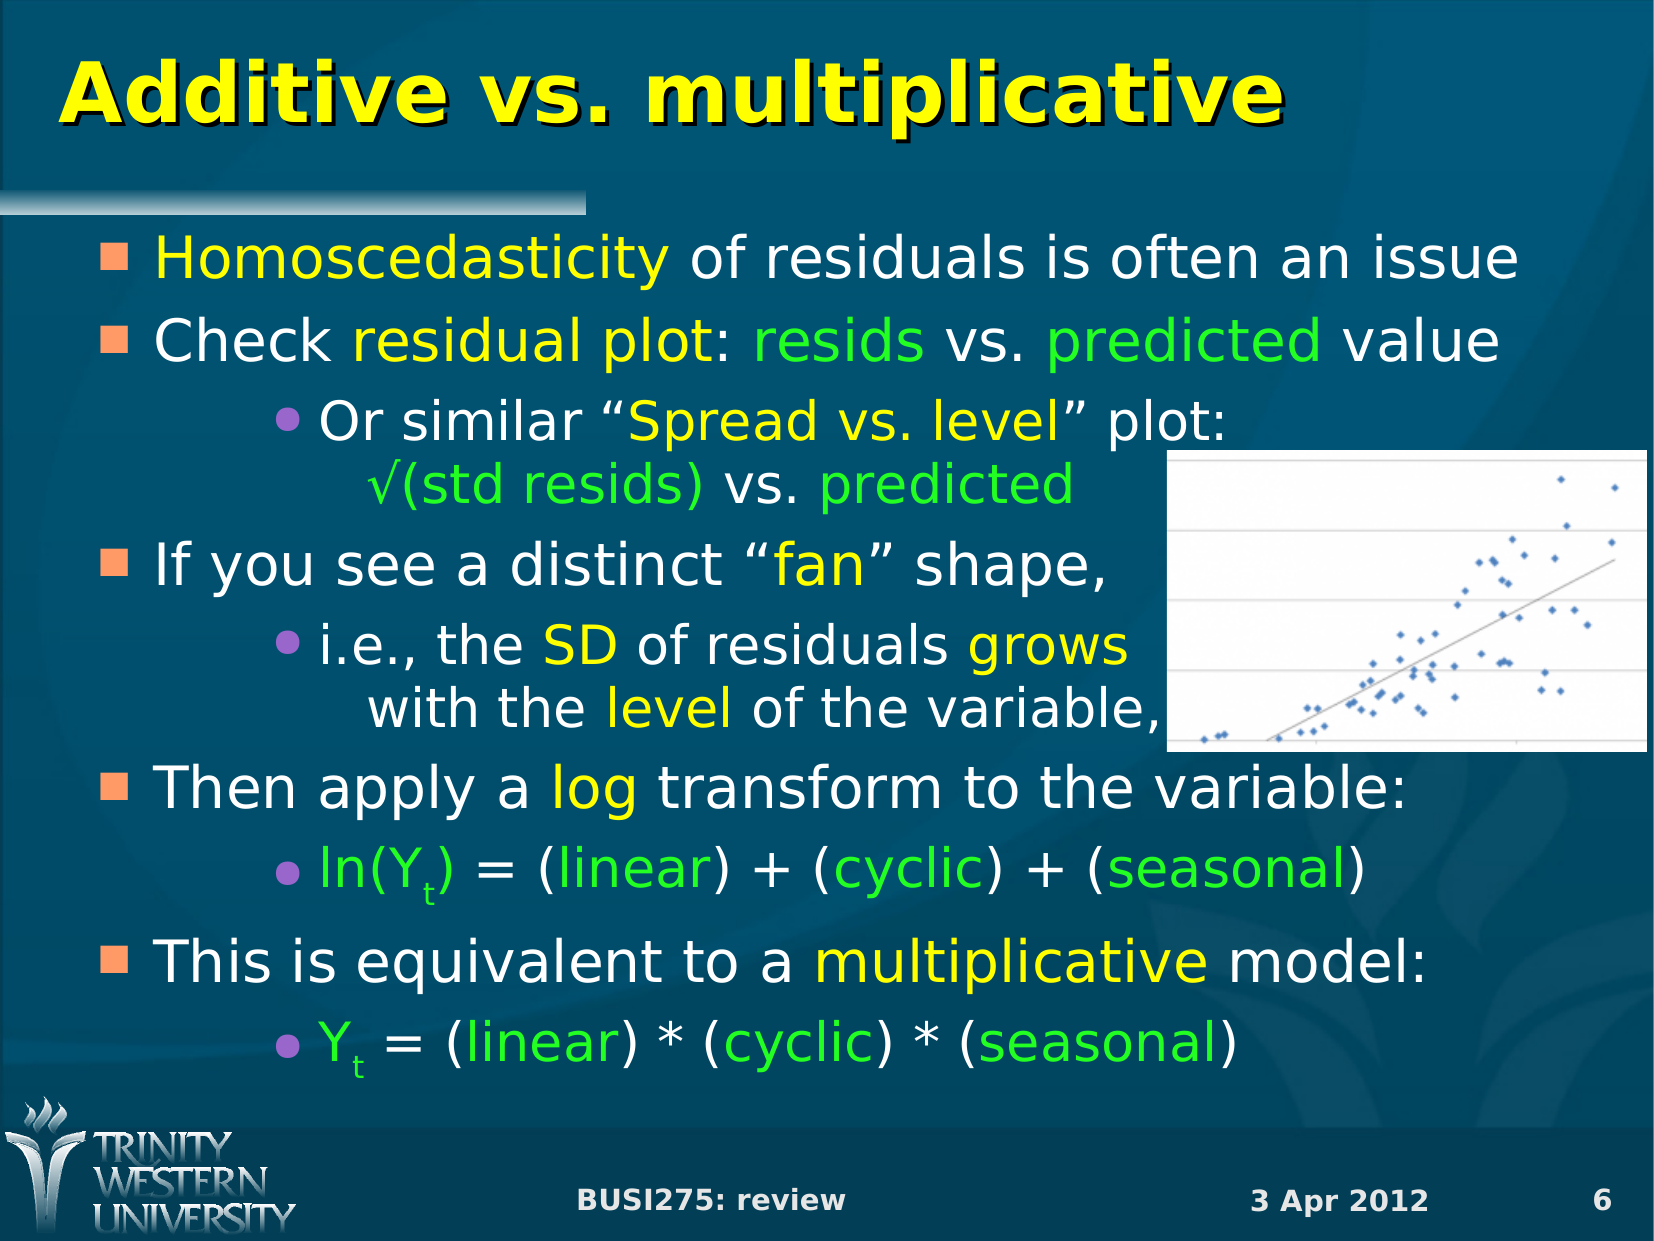

# Additive vs. multiplicative
Homoscedasticity of residuals is often an issue
Check residual plot: resids vs. predicted value
Or similar “Spread vs. level” plot:
√(std resids) vs. predicted
If you see a distinct “fan” shape,
i.e., the SD of residuals grows
with the level of the variable,
Then apply a log transform to the variable:
ln(Yt) = (linear) + (cyclic) + (seasonal)
This is equivalent to a multiplicative model:
Yt = (linear) * (cyclic) * (seasonal)
BUSI275: review
3 Apr 2012
6